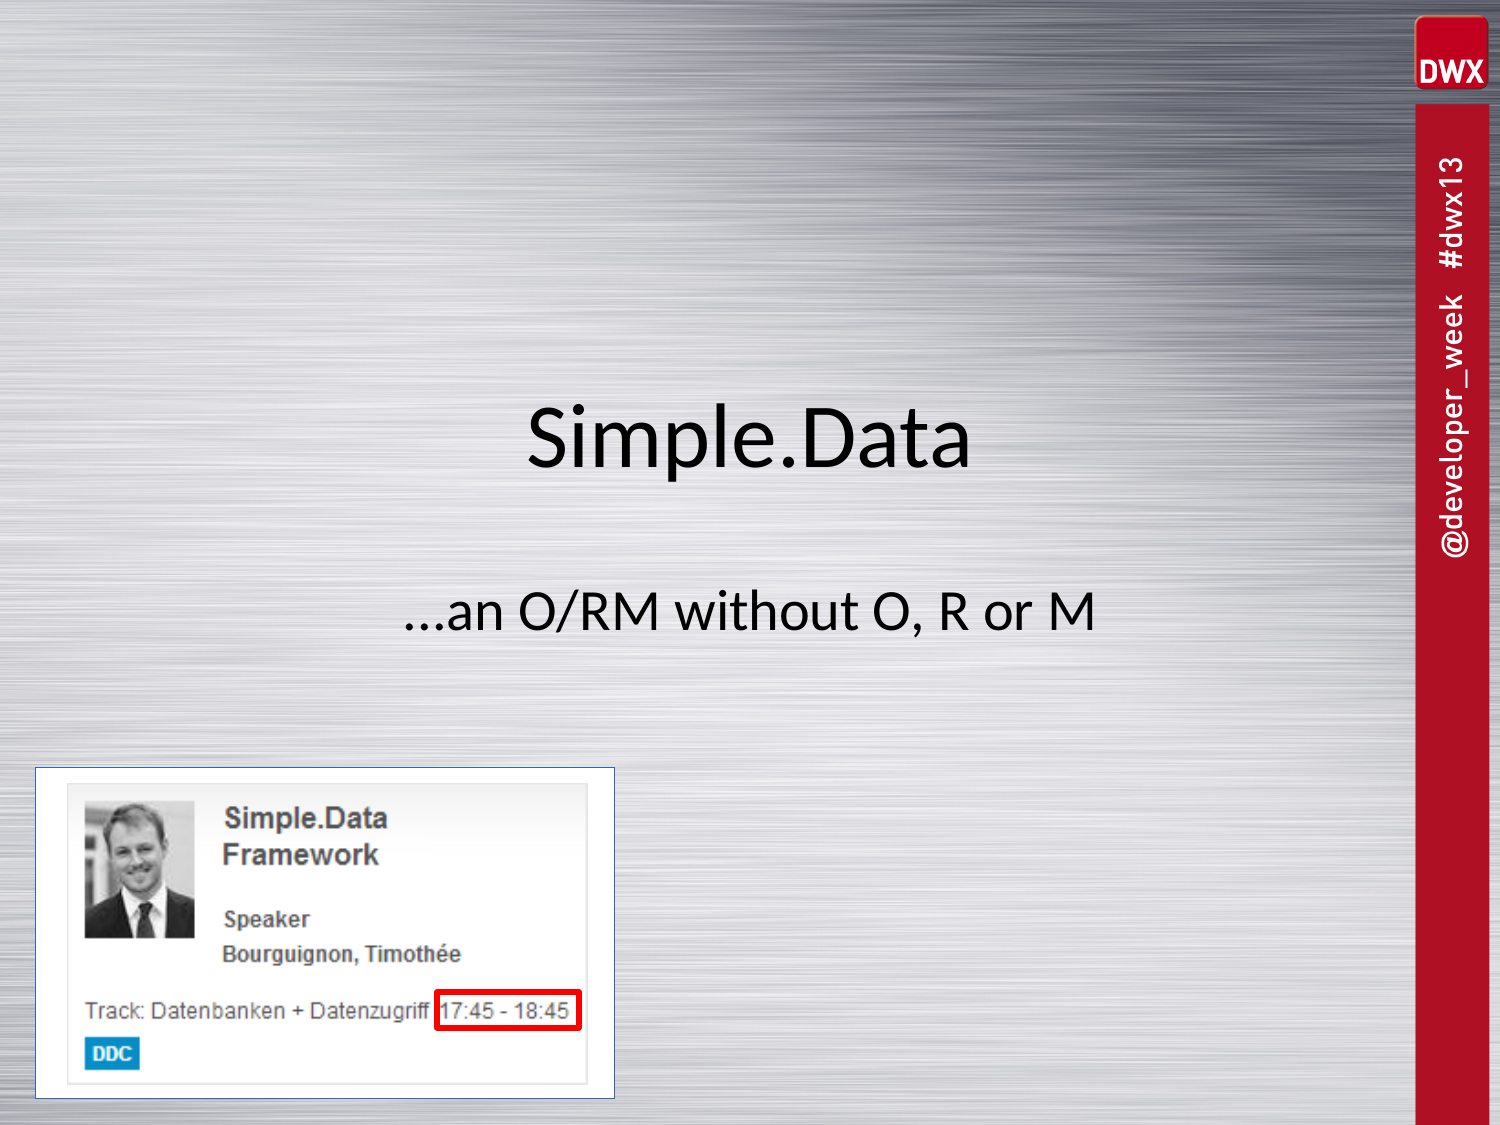

# Simple.Data
...an O/RM without O, R or M